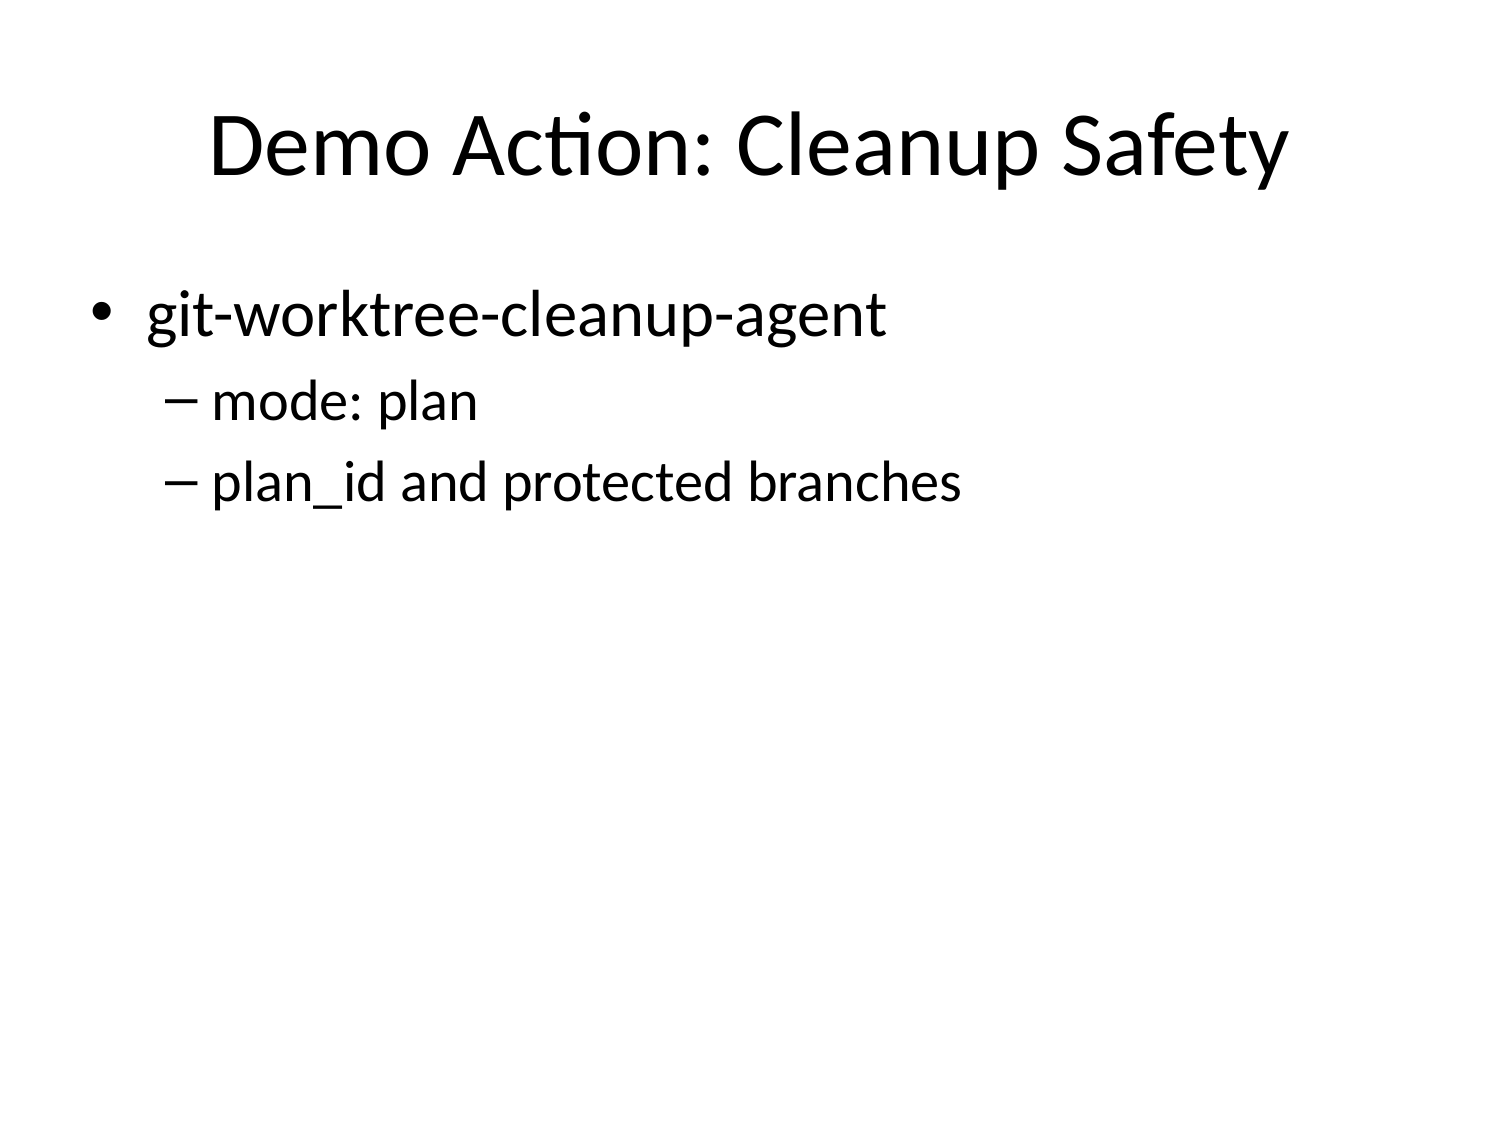

# Demo Action: Cleanup Safety
git-worktree-cleanup-agent
mode: plan
plan_id and protected branches